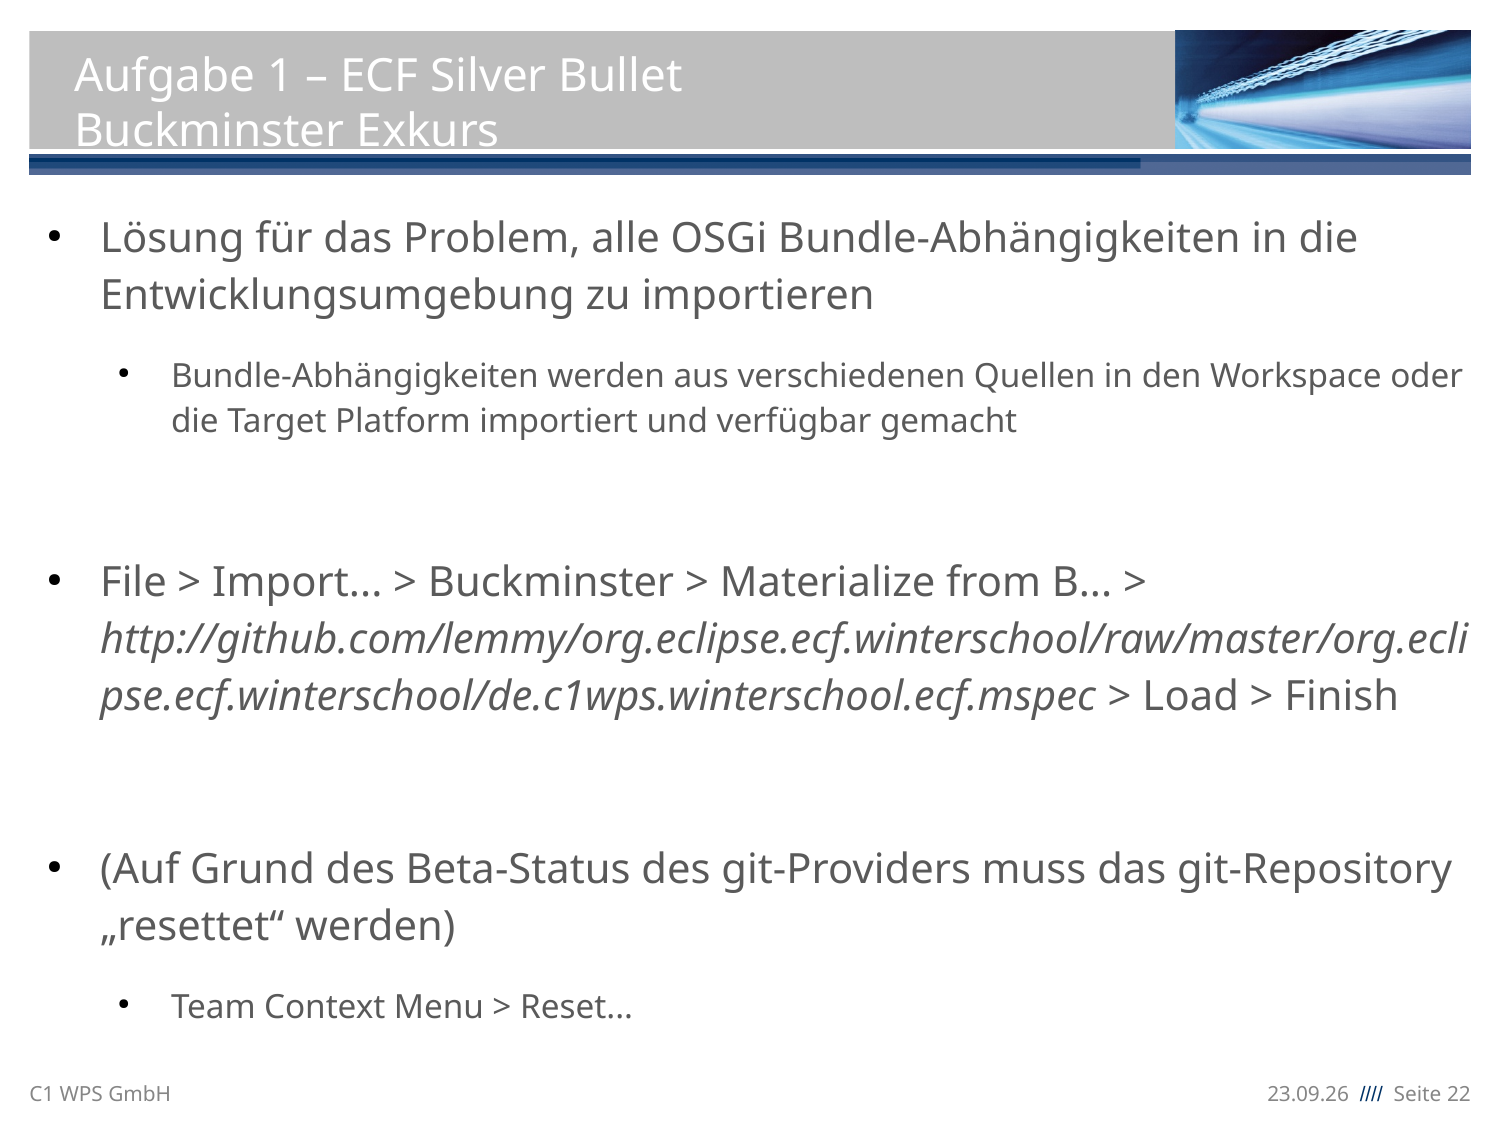

#
Aufgabe 1 – ECF Silver Bullet
Buckminster Exkurs
Lösung für das Problem, alle OSGi Bundle-Abhängigkeiten in die Entwicklungsumgebung zu importieren
Bundle-Abhängigkeiten werden aus verschiedenen Quellen in den Workspace oder die Target Platform importiert und verfügbar gemacht
File > Import... > Buckminster > Materialize from B... > http://github.com/lemmy/org.eclipse.ecf.winterschool/raw/master/org.eclipse.ecf.winterschool/de.c1wps.winterschool.ecf.mspec > Load > Finish
(Auf Grund des Beta-Status des git-Providers muss das git-Repository „resettet“ werden)
Team Context Menu > Reset...